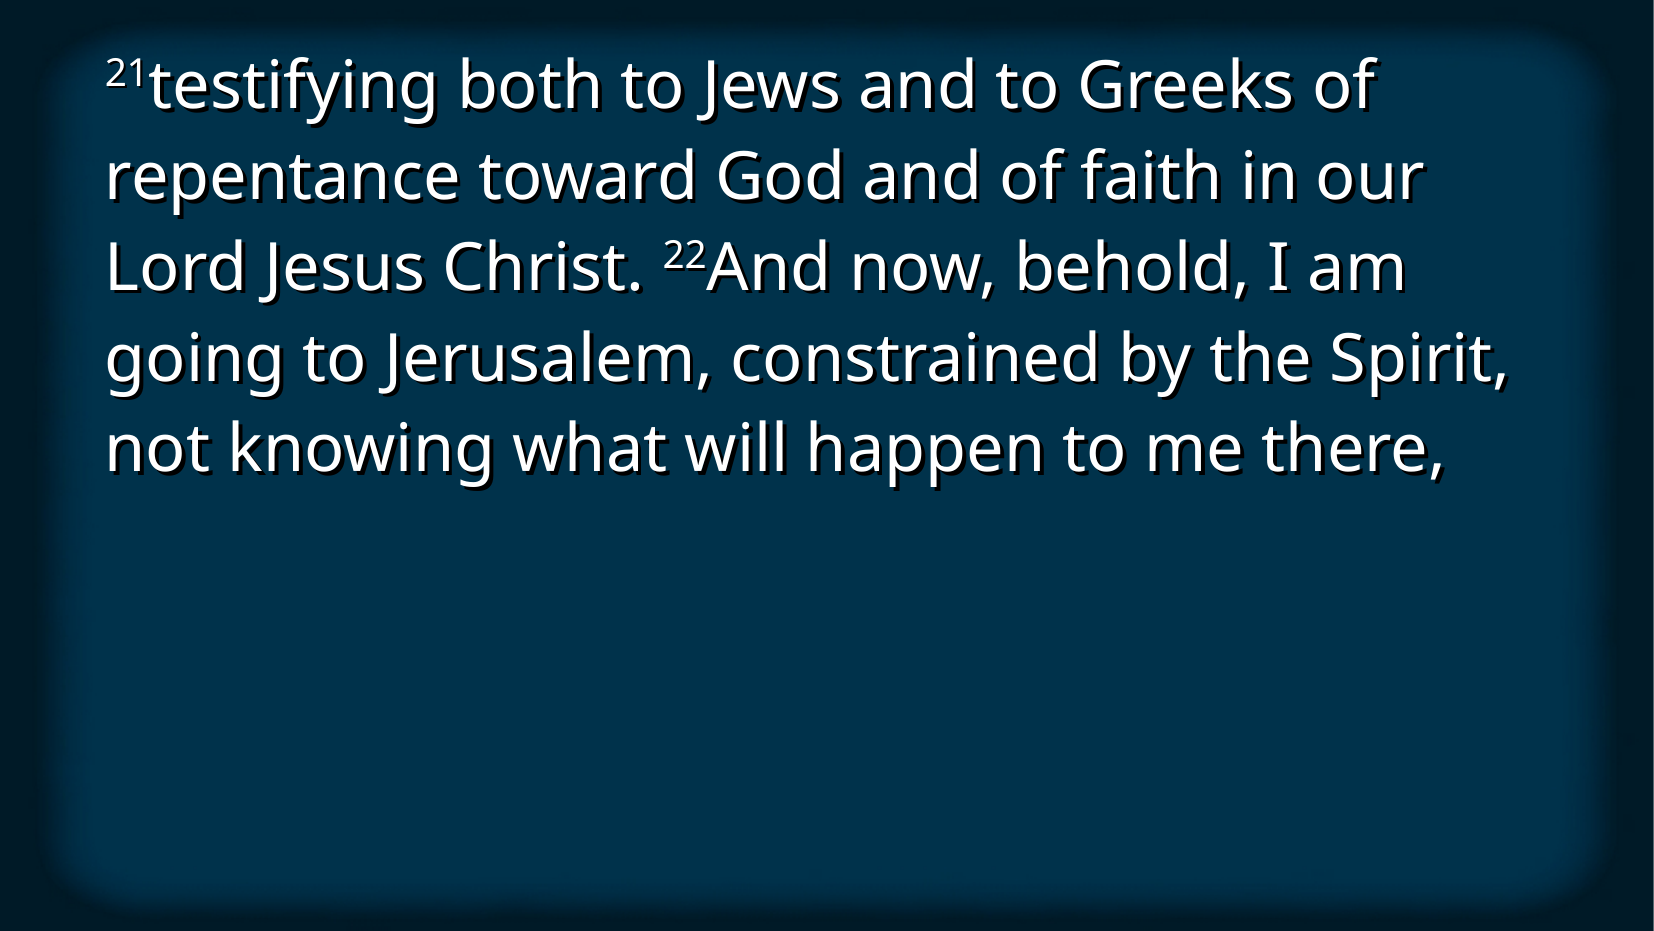

21testifying both to Jews and to Greeks of repentance toward God and of faith in our Lord Jesus Christ. 22And now, behold, I am going to Jerusalem, constrained by the Spirit, not knowing what will happen to me there,